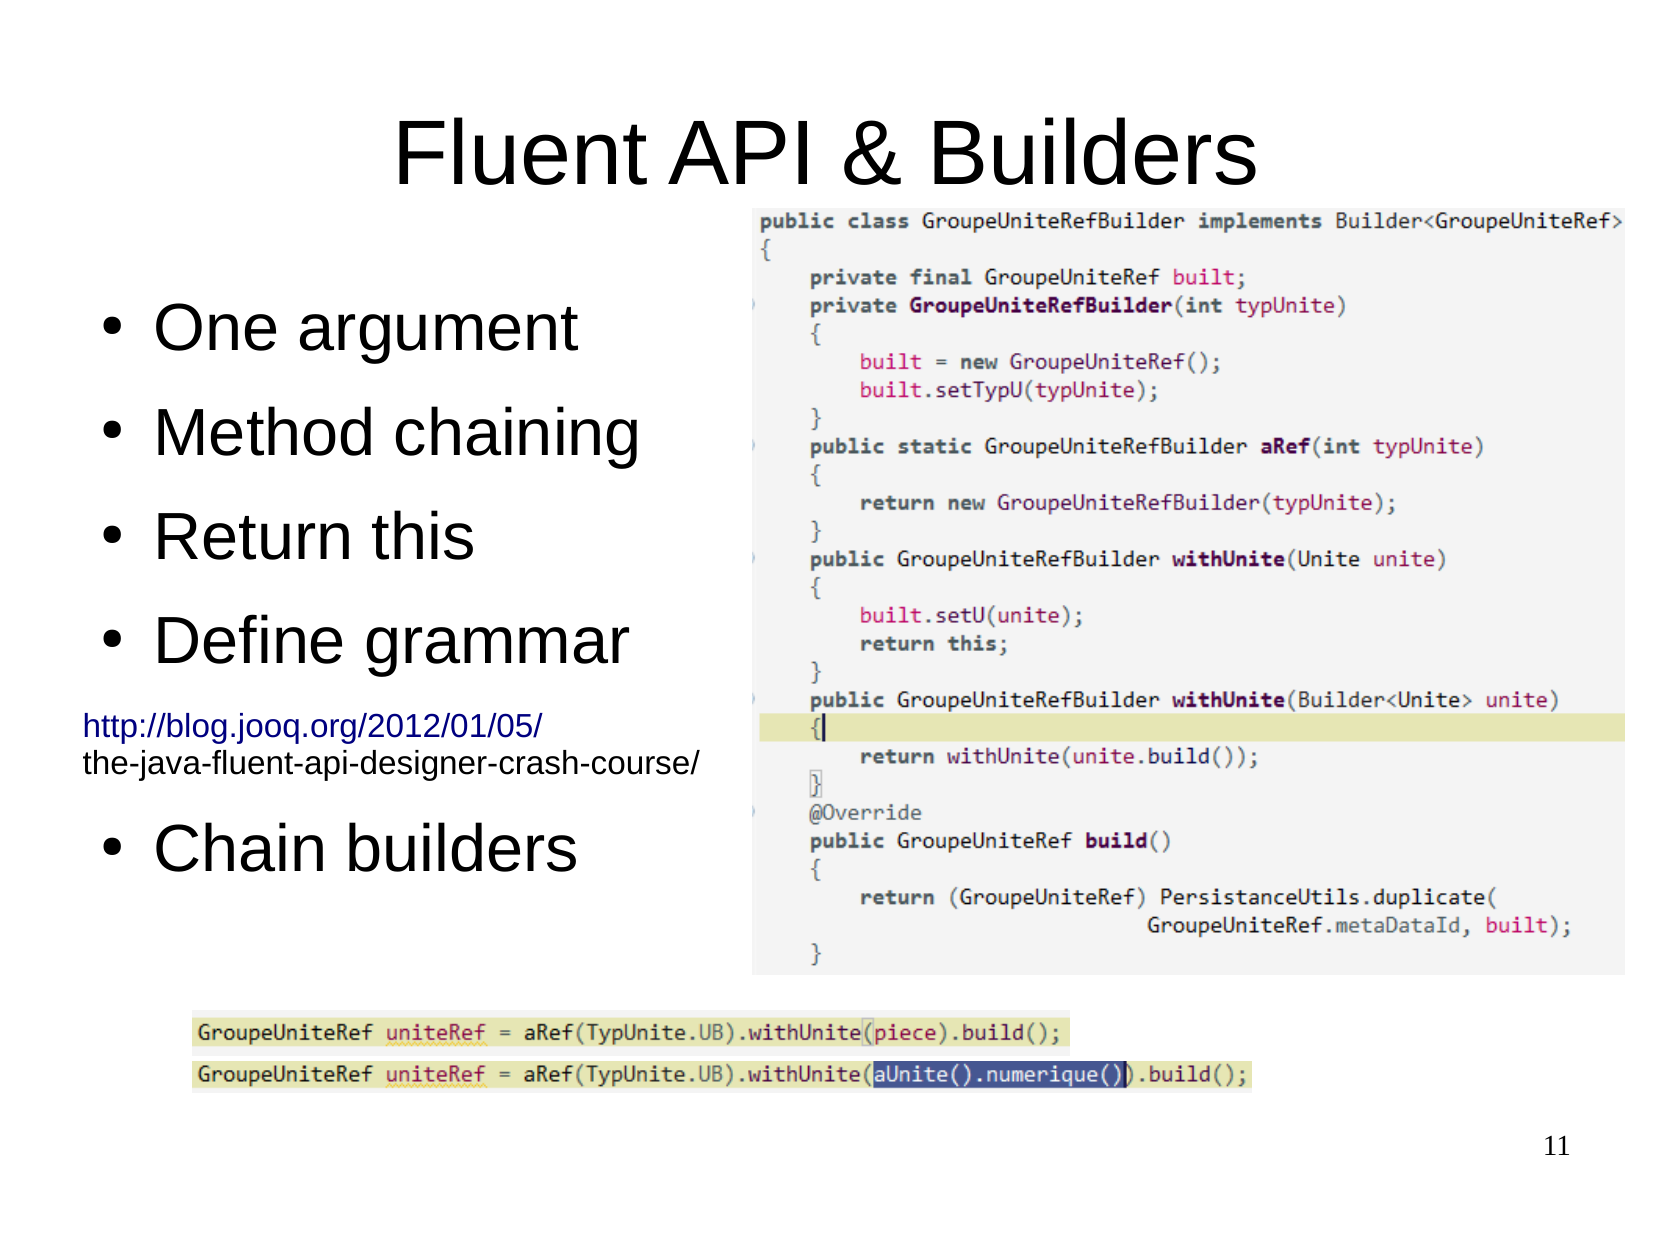

# Fluent API & Builders
One argument
Method chaining
Return this
Define grammar
http://blog.jooq.org/2012/01/05/
the-java-fluent-api-designer-crash-course/
Chain builders
11